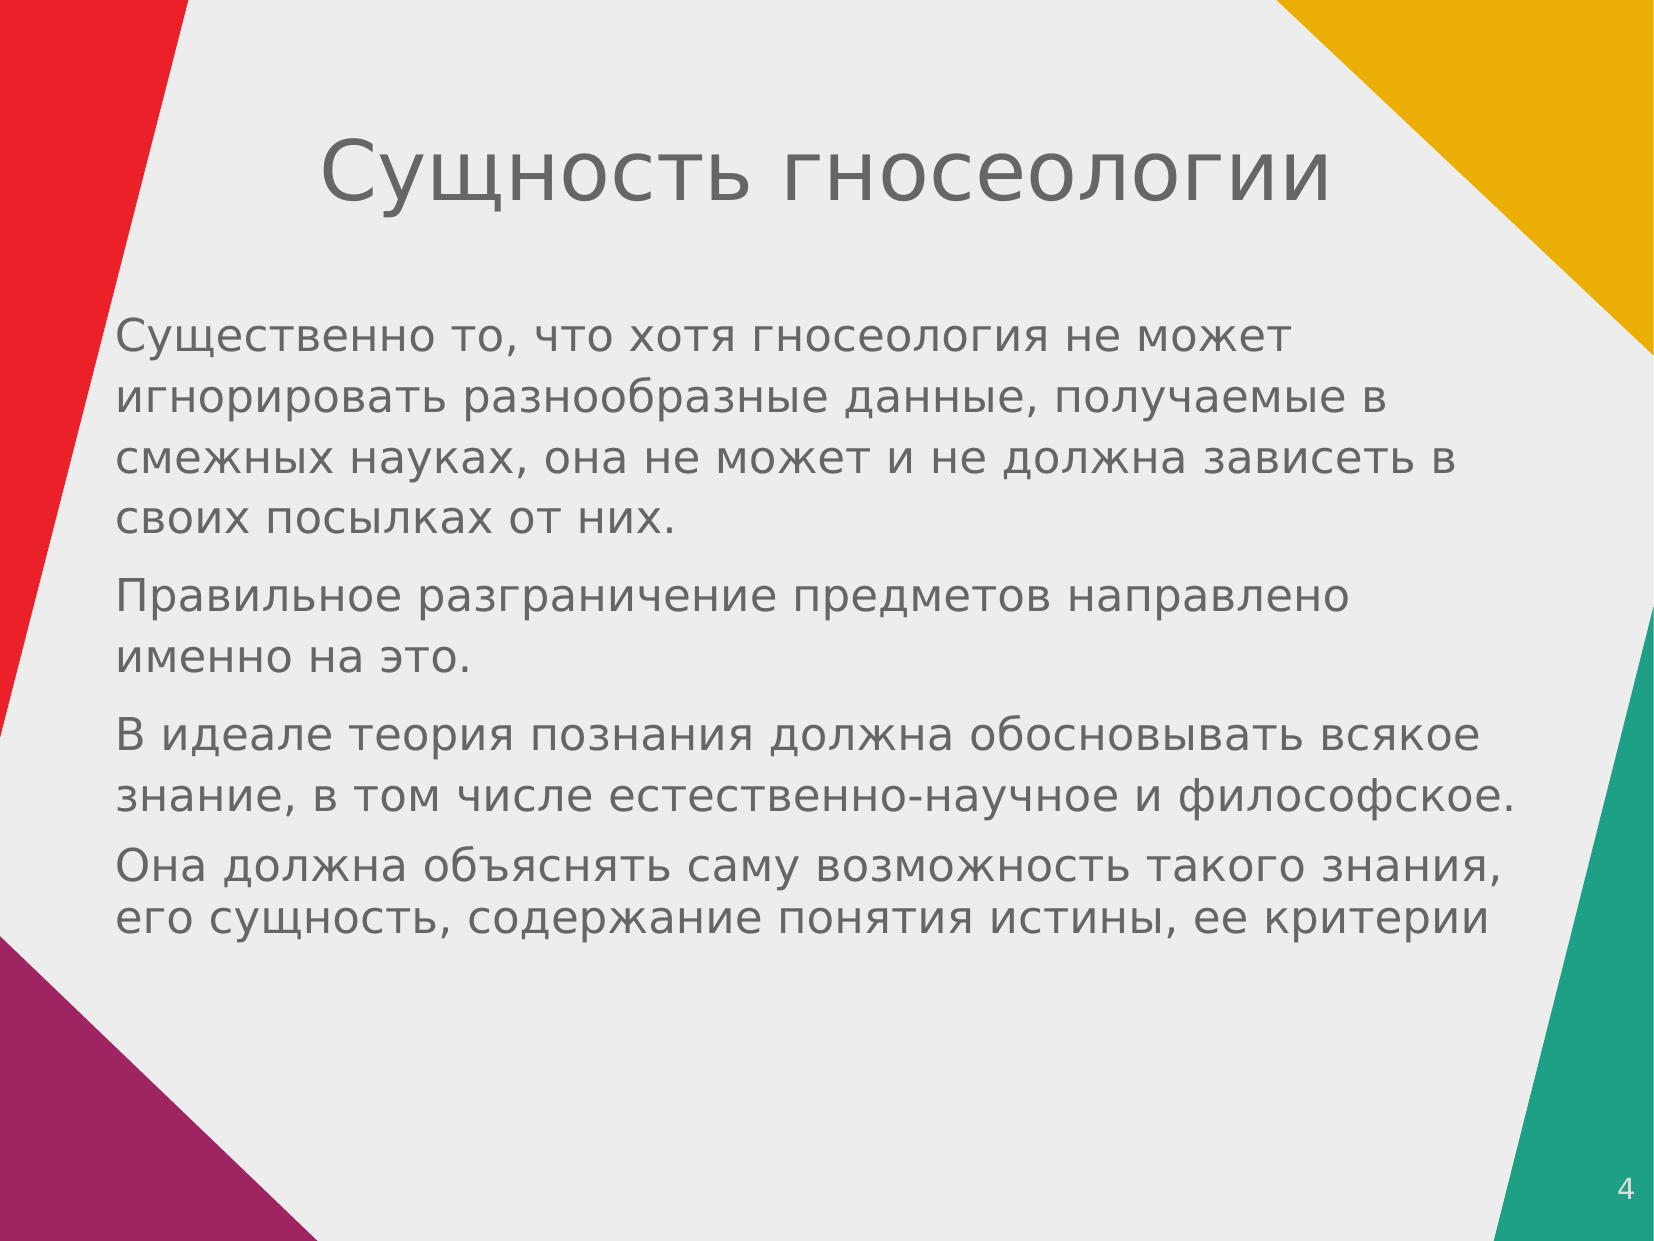

# Сущность гносеологии
Существенно то, что хотя гносеология не может игнорировать разнообразные данные, получаемые в смежных науках, она не может и не должна зависеть в своих посылках от них.
Правильное разграничение предметов направлено именно на это.
В идеале теория познания должна обосновывать всякое знание, в том числе естественно-научное и философское.
Она должна объяснять саму возможность такого знания, его сущность, содержание понятия истины, ее критерии
4